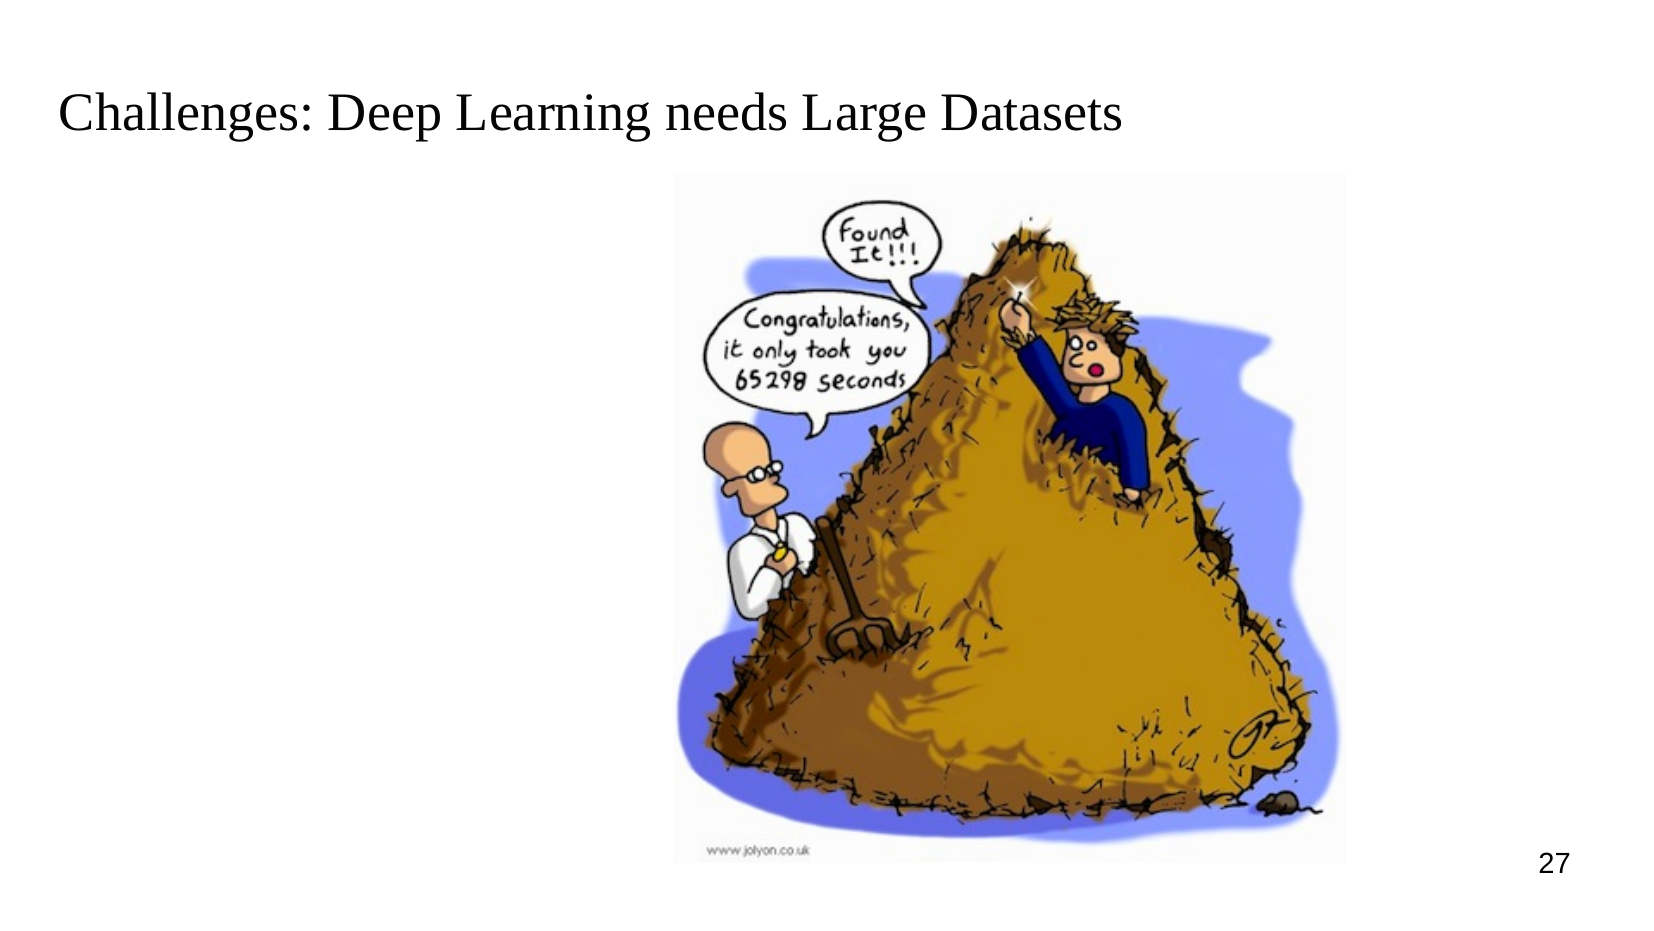

# Challenges: Deep Learning needs Large Datasets
27